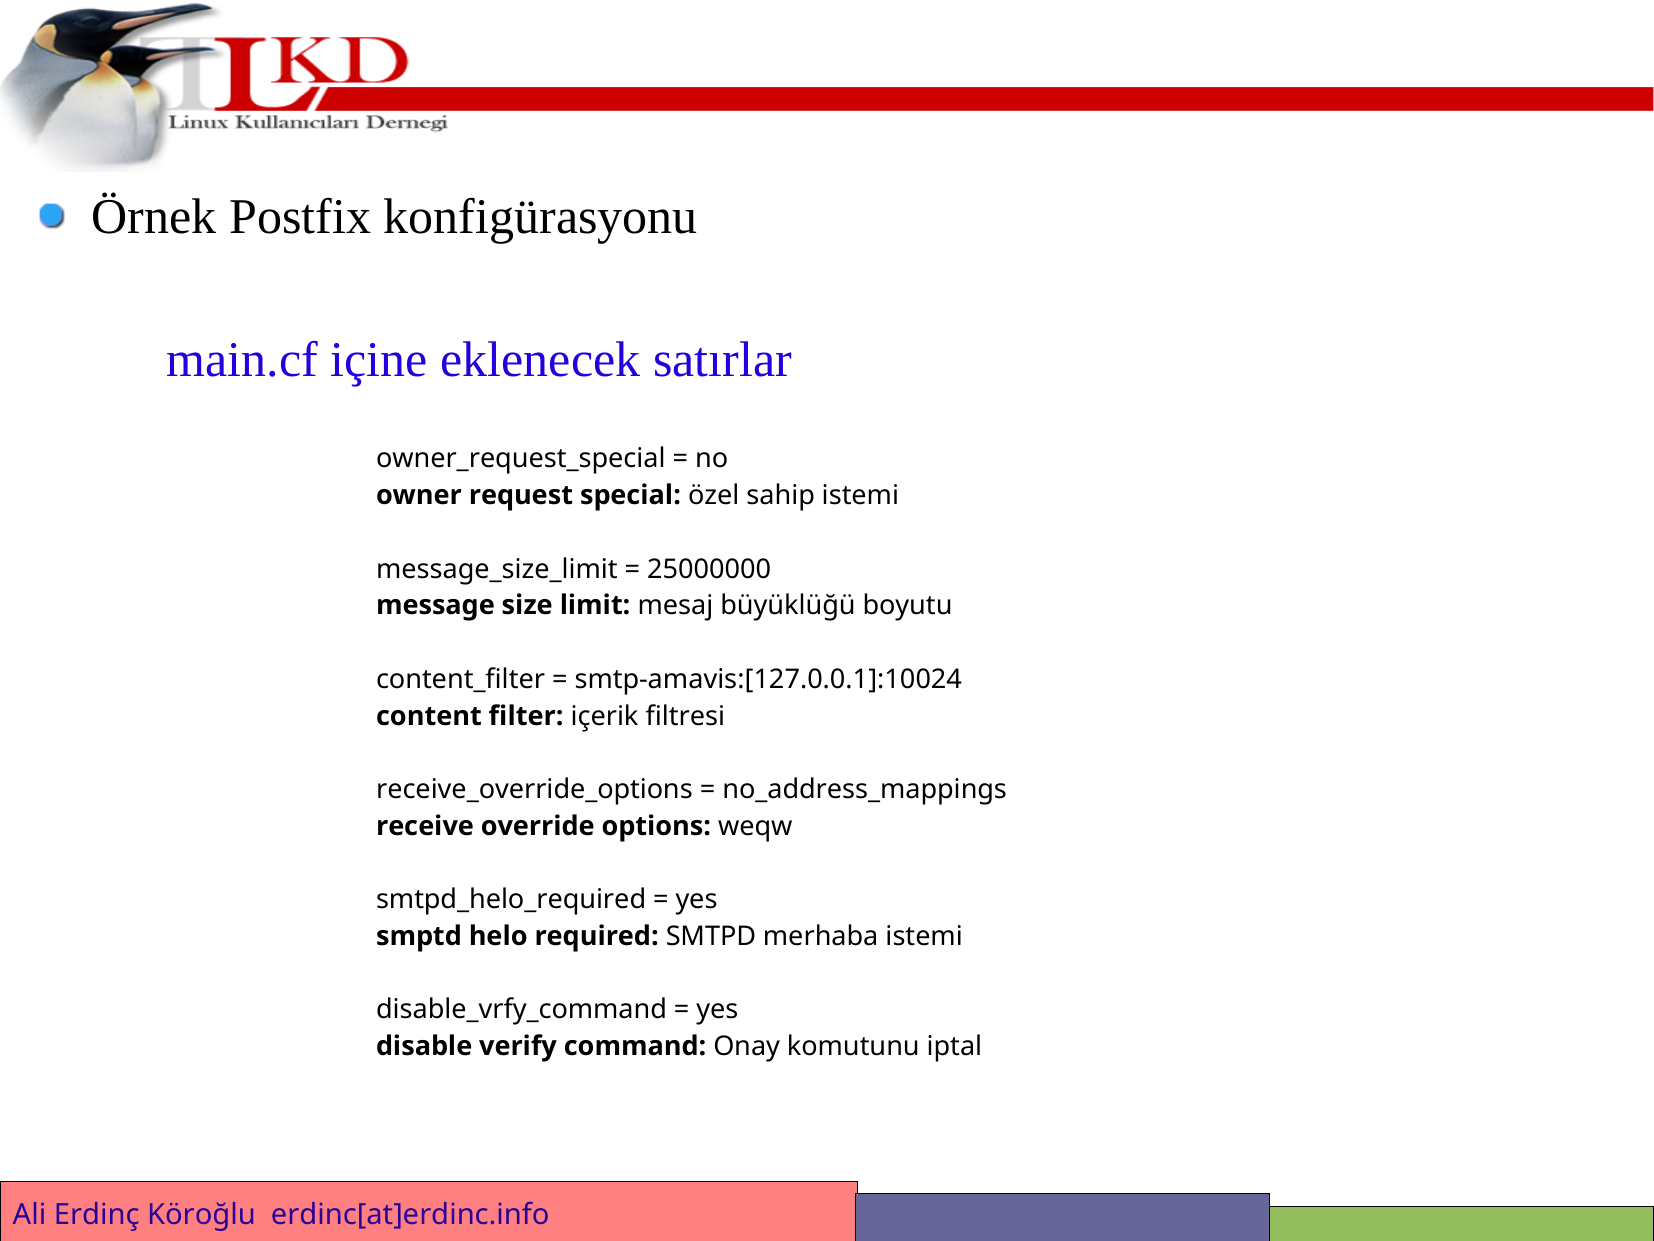

Örnek Postfix konfigürasyonu
main.cf içine eklenecek satırlar
owner_request_special = no
owner request special: özel sahip istemi
message_size_limit = 25000000
message size limit: mesaj büyüklüğü boyutu
content_filter = smtp-amavis:[127.0.0.1]:10024
content filter: içerik filtresi
receive_override_options = no_address_mappings
receive override options: weqw
smtpd_helo_required = yes
smptd helo required: SMTPD merhaba istemi
disable_vrfy_command = yes
disable verify command: Onay komutunu iptal
Ali Erdinç Köroğlu erdinc[at]erdinc.info http://www.erdinc.info